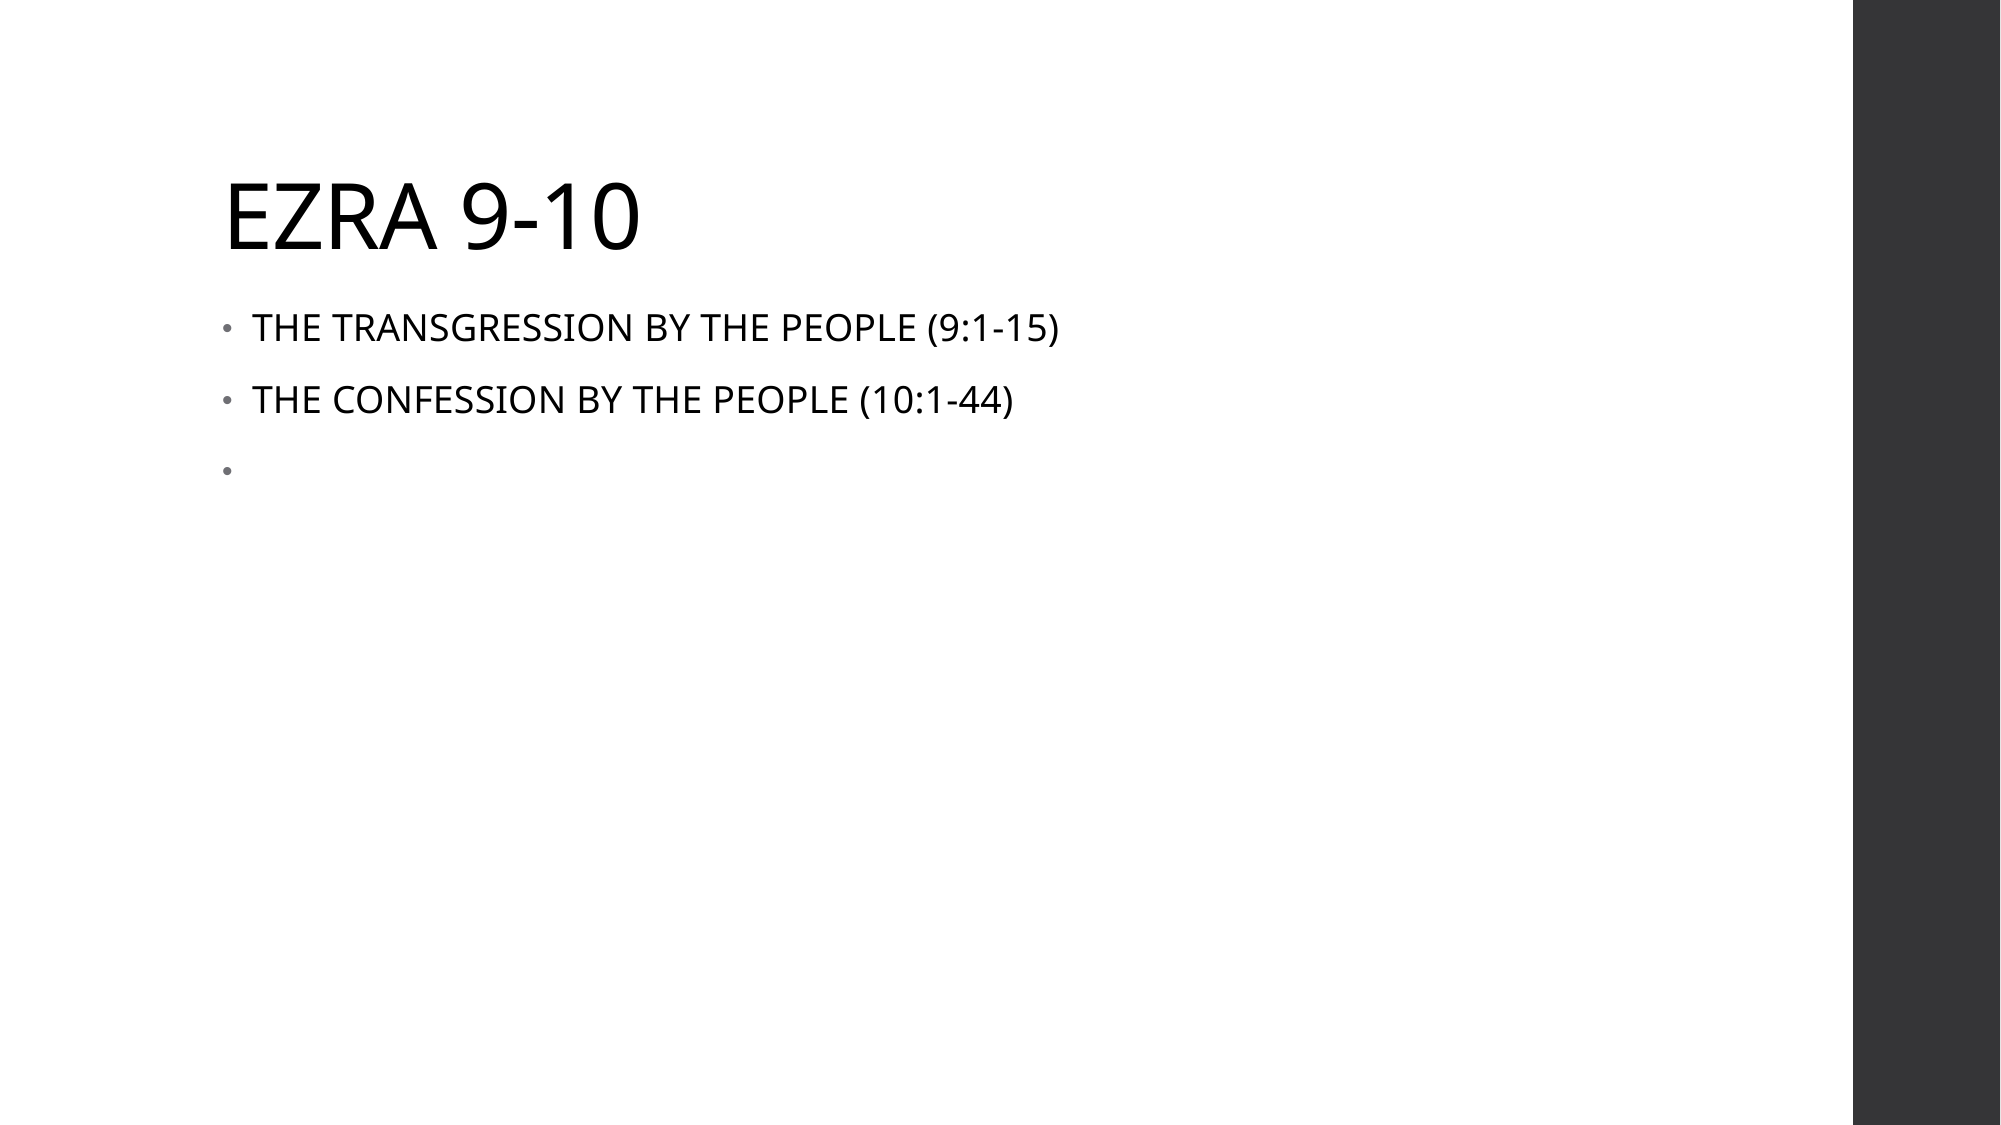

# EZRA 9-10
THE TRANSGRESSION BY THE PEOPLE (9:1-15)
THE CONFESSION BY THE PEOPLE (10:1-44)